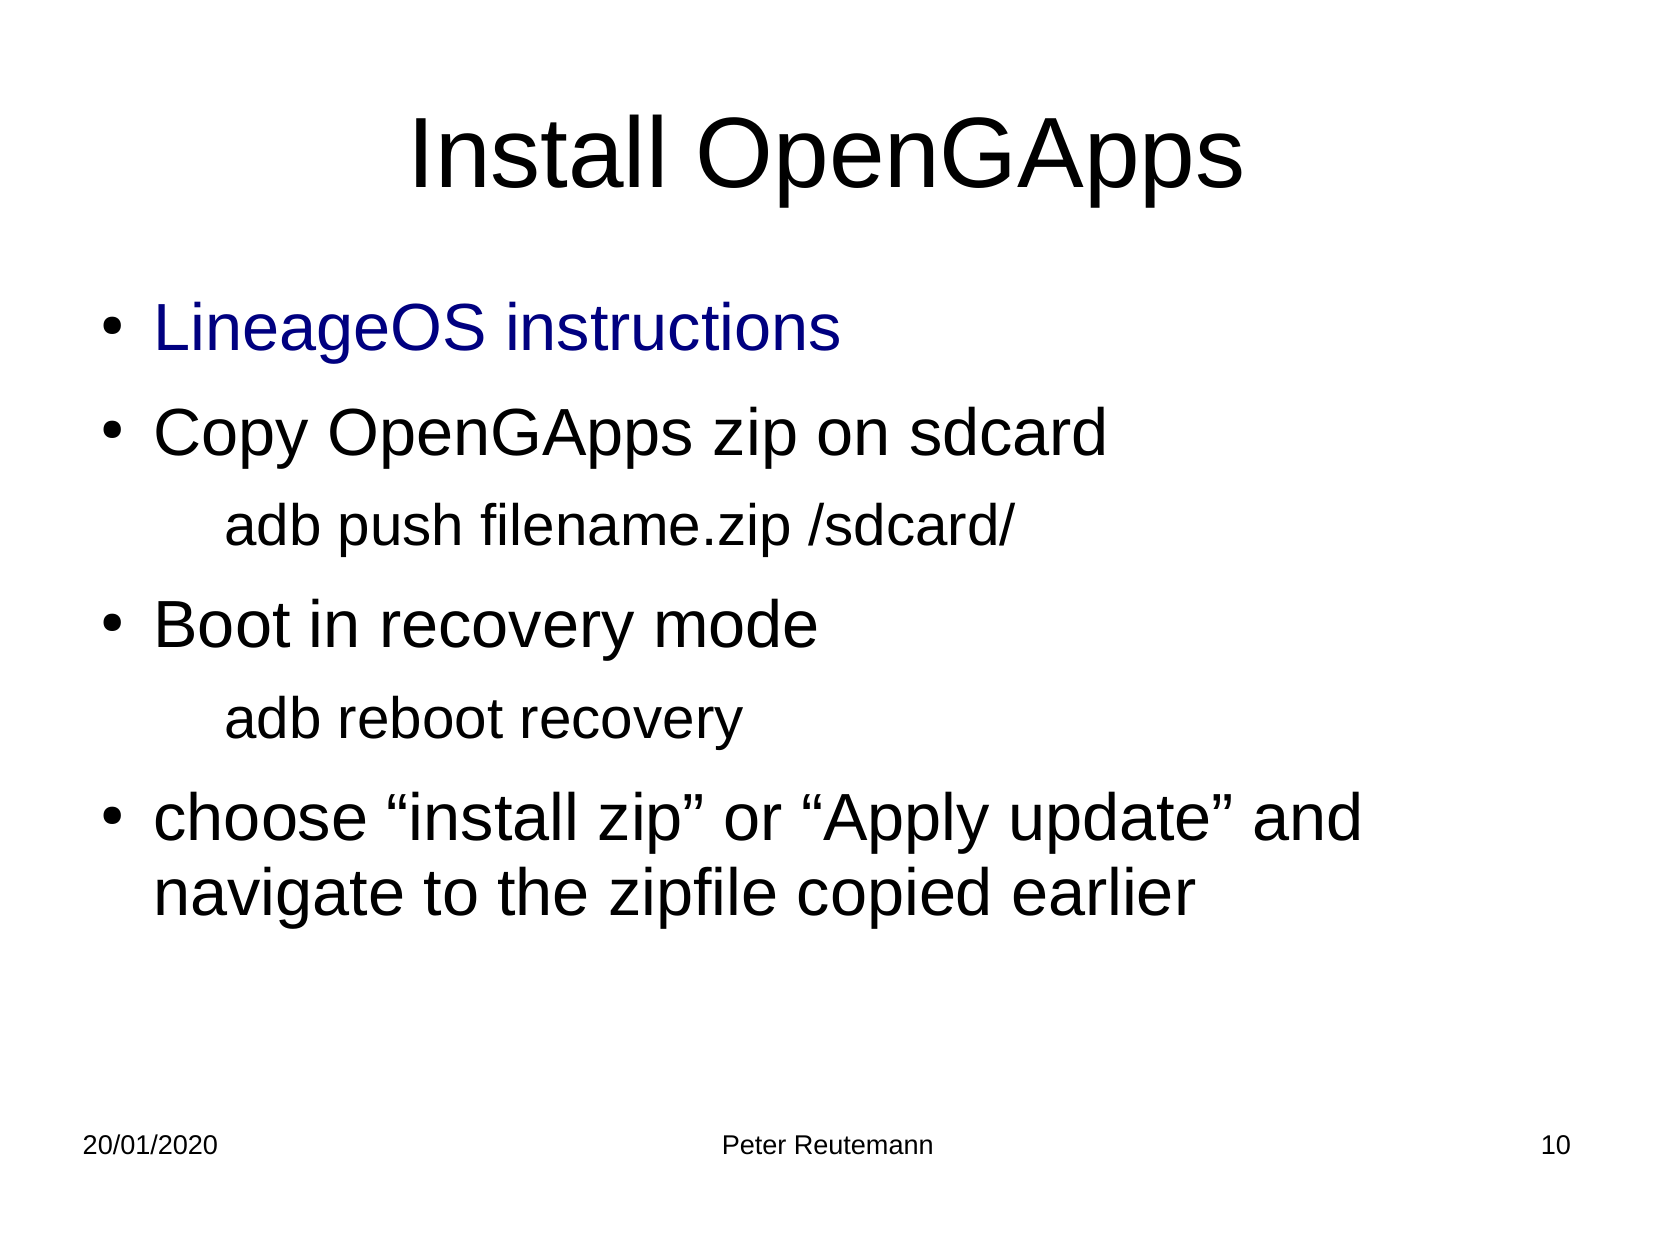

# Install OpenGApps
LineageOS instructions
Copy OpenGApps zip on sdcard
adb push filename.zip /sdcard/
Boot in recovery mode
adb reboot recovery
choose “install zip” or “Apply update” and navigate to the zipfile copied earlier
20/01/2020
Peter Reutemann
10